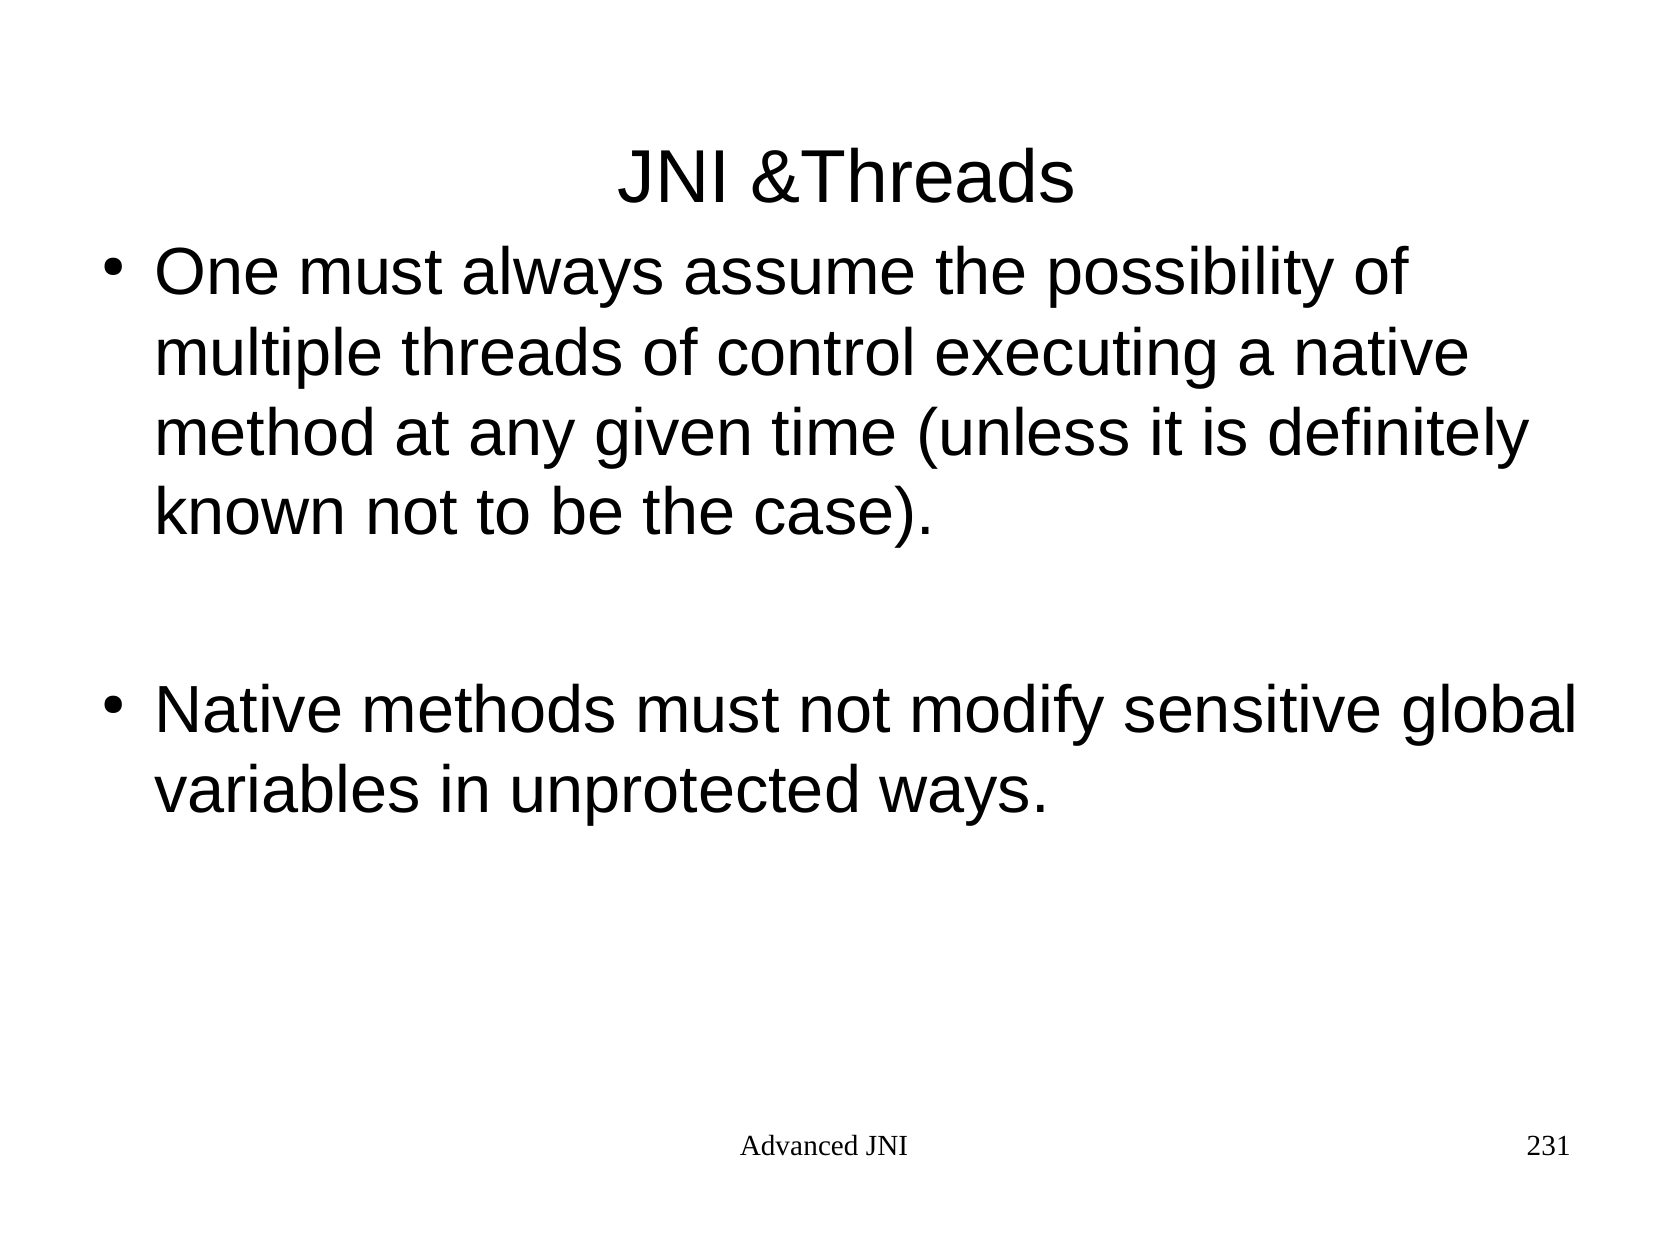

# JNI &Threads
One must always assume the possibility of multiple threads of control executing a native method at any given time (unless it is definitely known not to be the case).
Native methods must not modify sensitive global variables in unprotected ways.
Advanced JNI
231